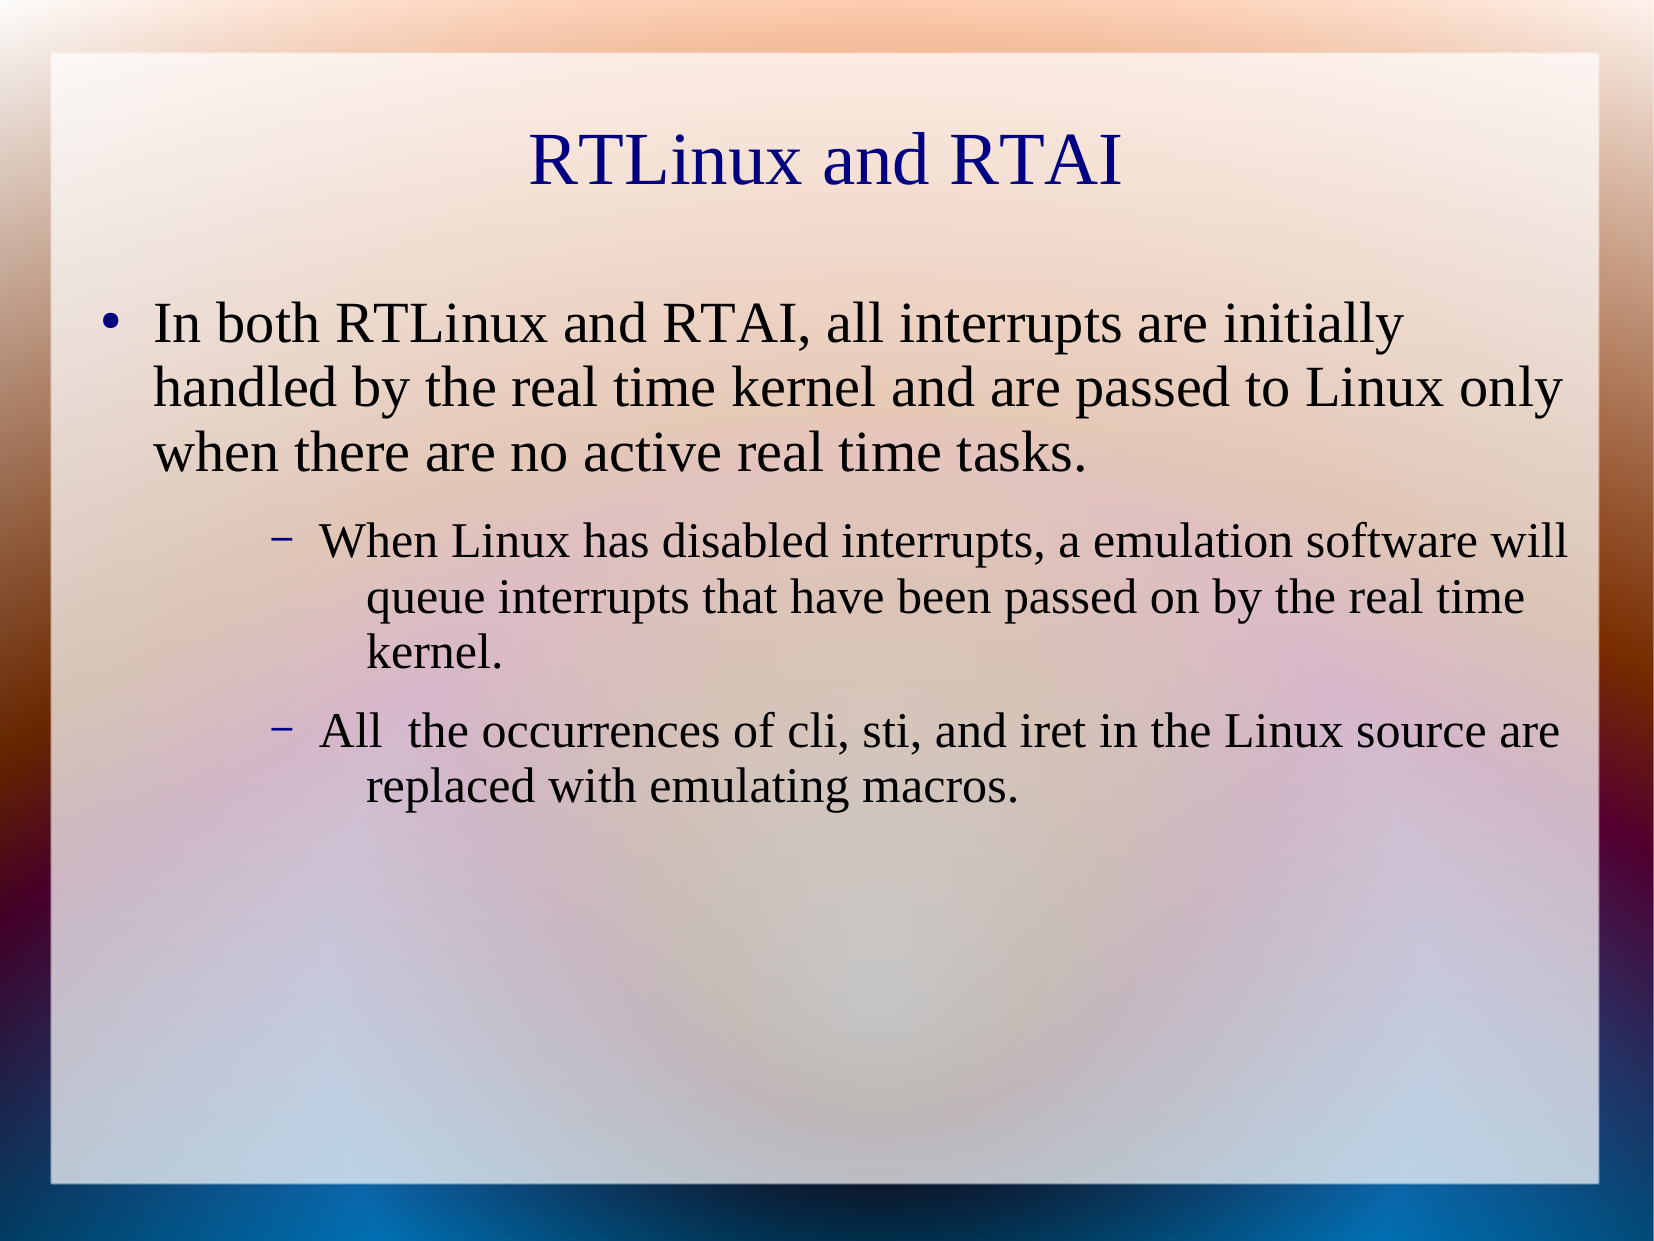

# RTLinux and RTAI
In both RTLinux and RTAI, all interrupts are initially handled by the real time kernel and are passed to Linux only when there are no active real time tasks.
When Linux has disabled interrupts, a emulation software will queue interrupts that have been passed on by the real time kernel.
All the occurrences of cli, sti, and iret in the Linux source are replaced with emulating macros.